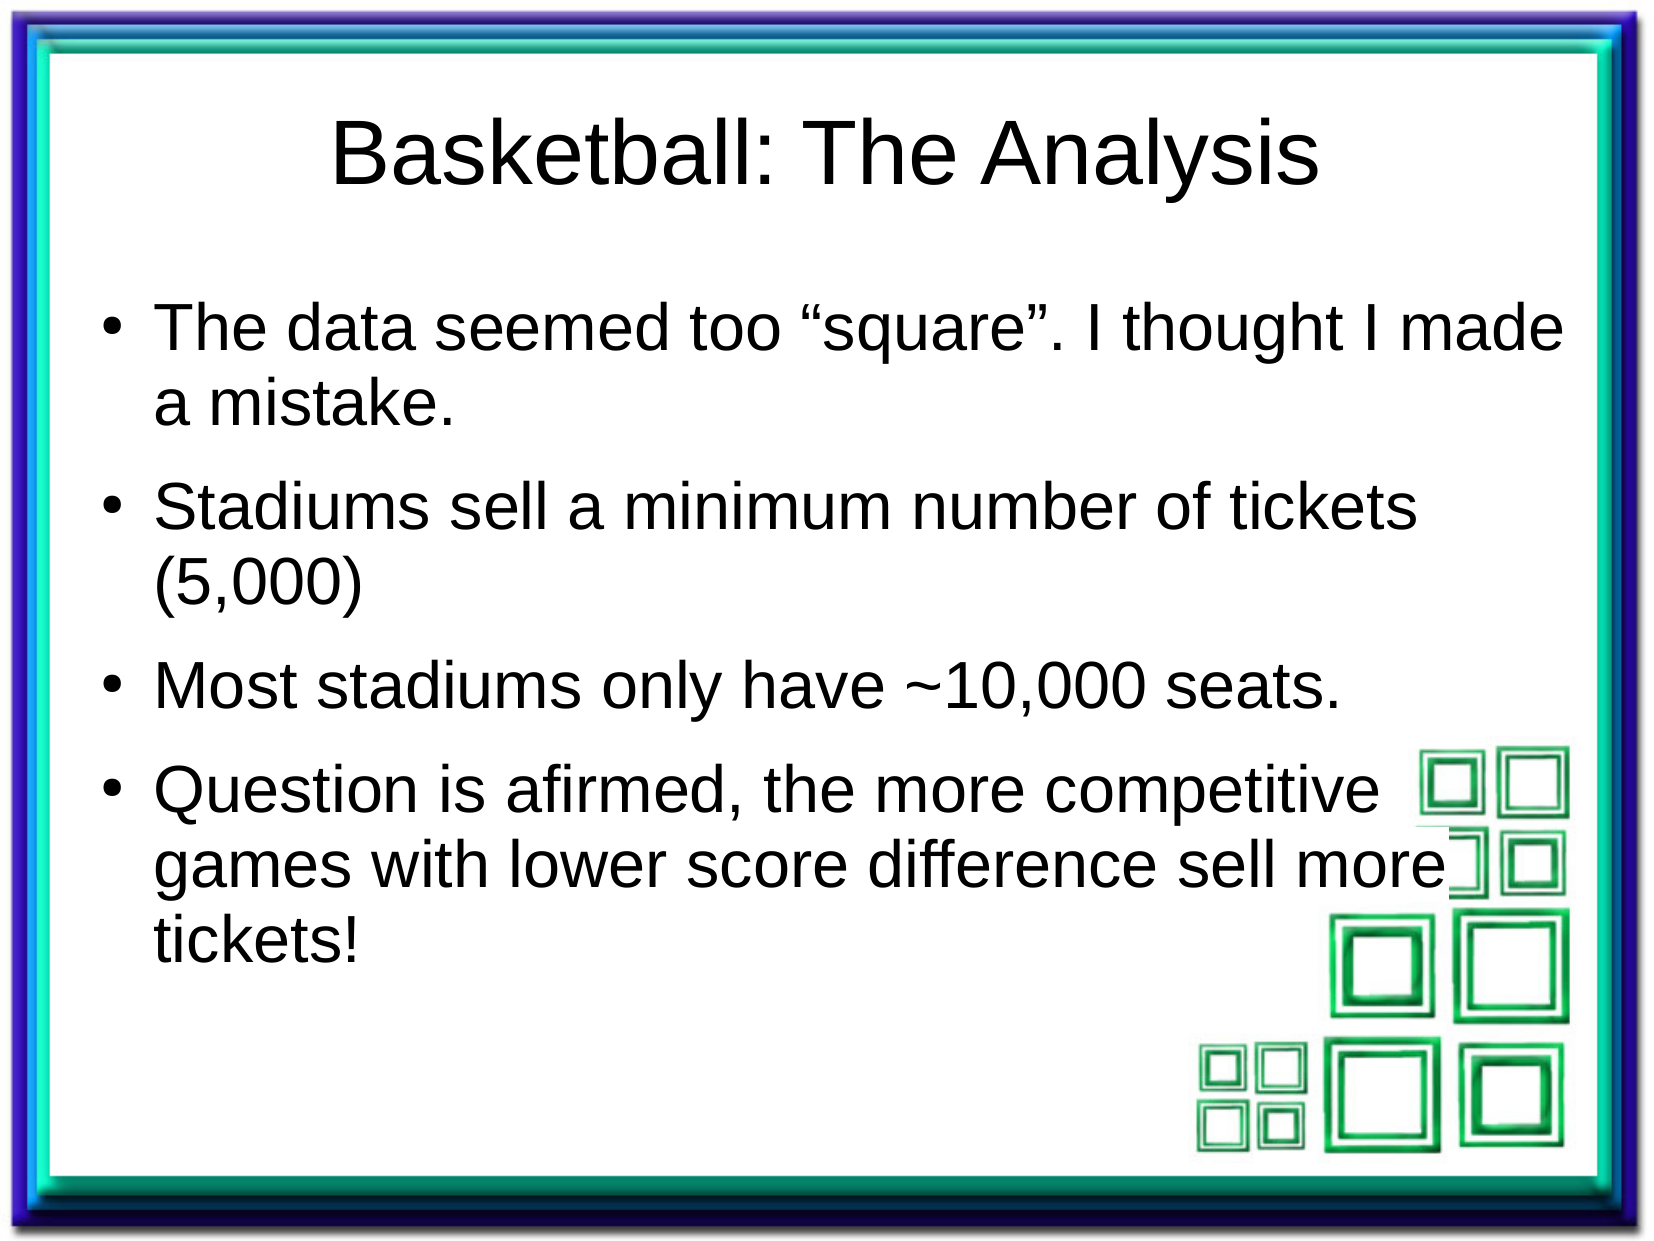

# Basketball: The Analysis
The data seemed too “square”. I thought I made a mistake.
Stadiums sell a minimum number of tickets (5,000)
Most stadiums only have ~10,000 seats.
Question is afirmed, the more competitive games with lower score difference sell more tickets!